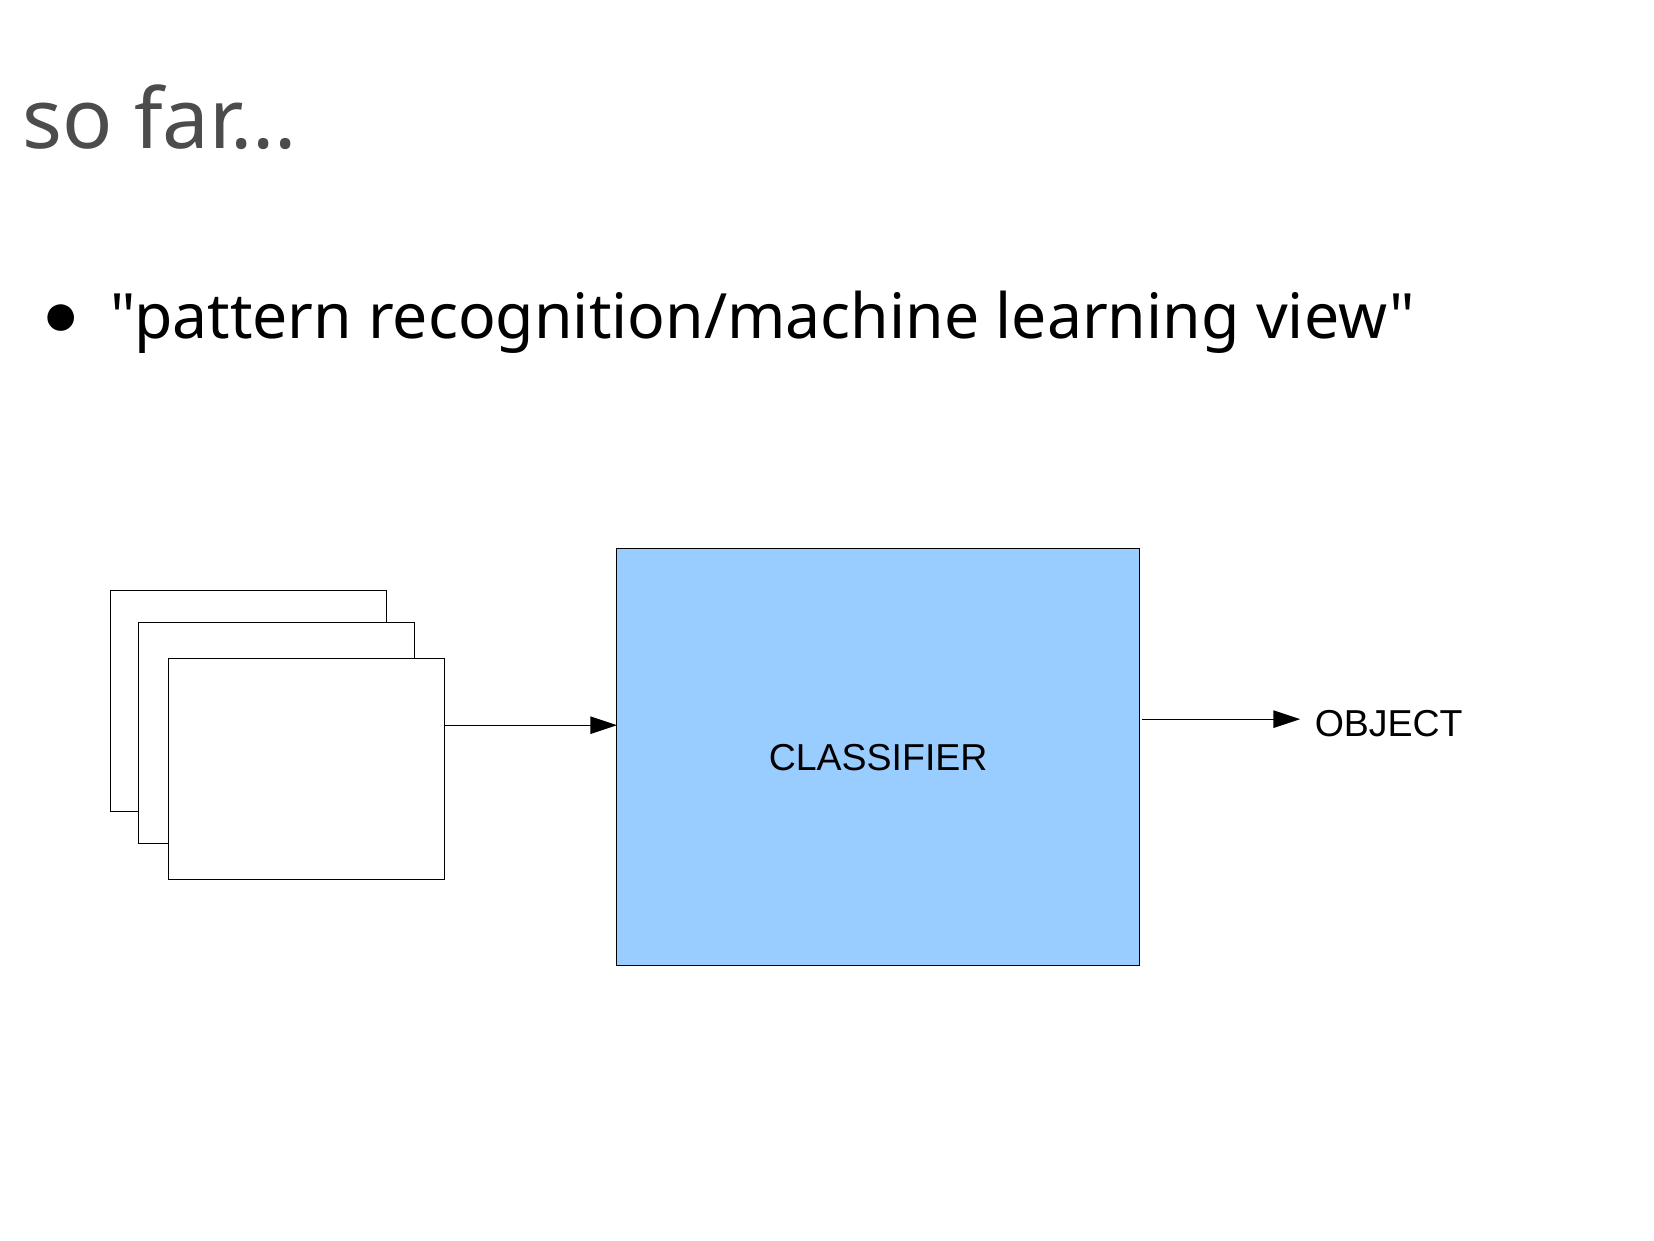

# so far...
"pattern recognition/machine learning view"
CLASSIFIER
OBJECT